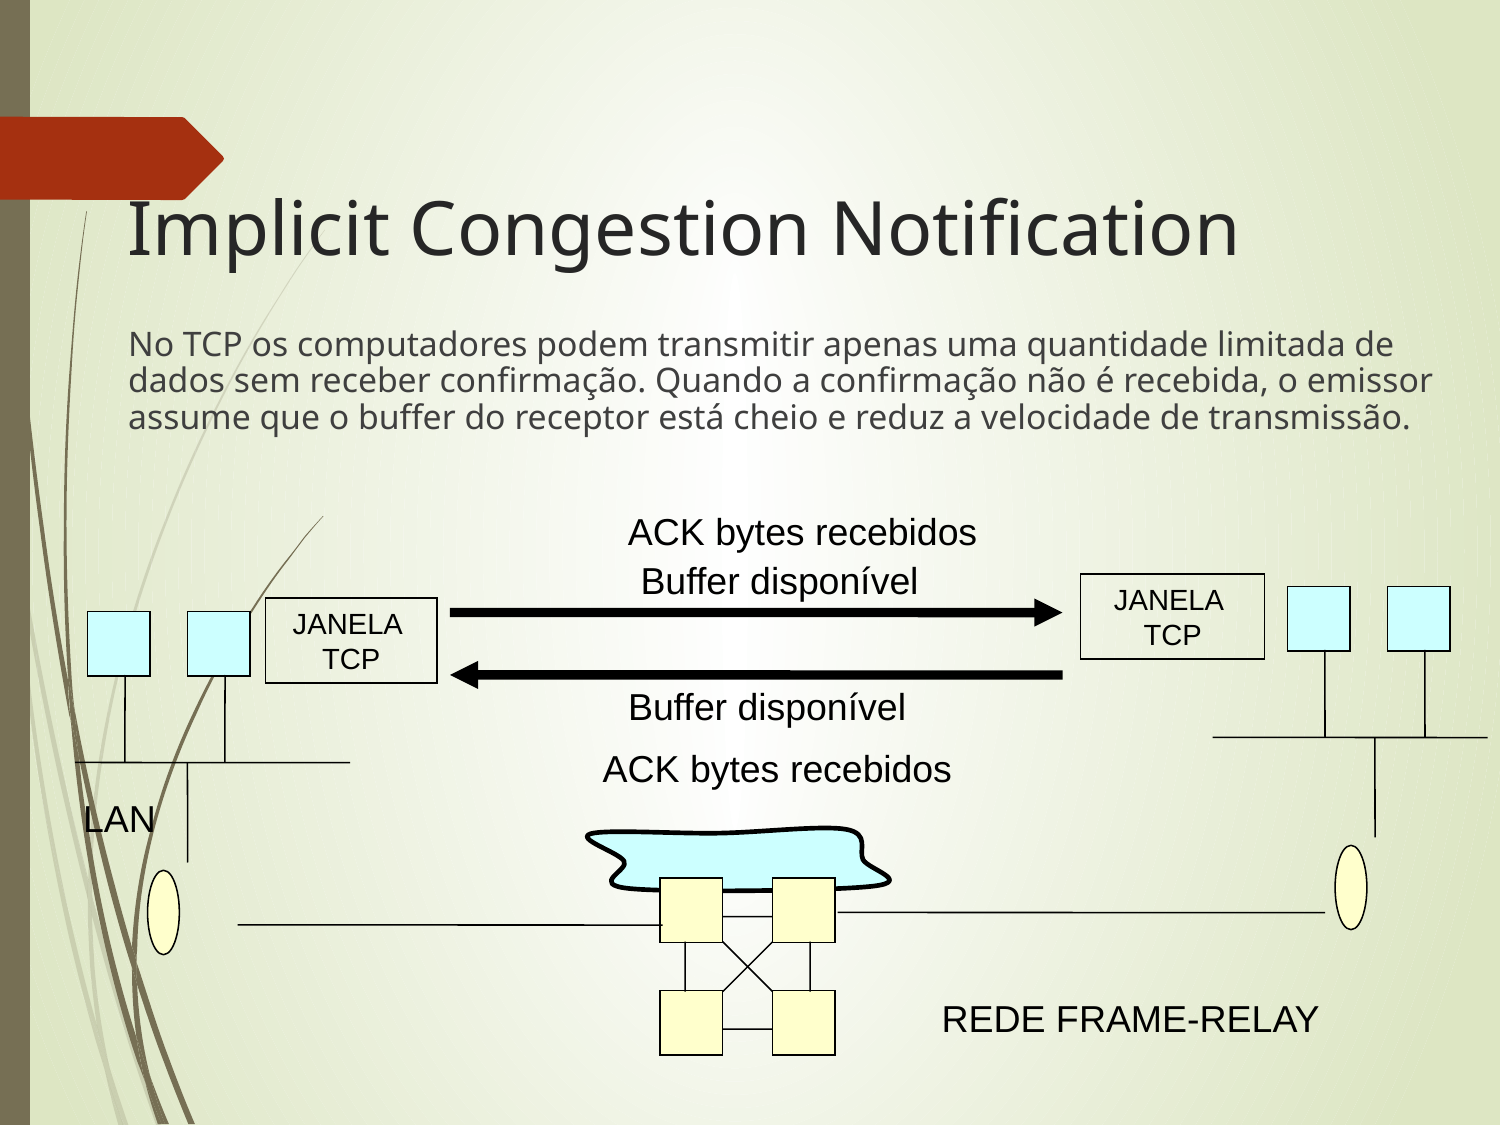

# Implicit Congestion Notification
No TCP os computadores podem transmitir apenas uma quantidade limitada de dados sem receber confirmação. Quando a confirmação não é recebida, o emissor assume que o buffer do receptor está cheio e reduz a velocidade de transmissão.
ACK bytes recebidos
Buffer disponível
JANELA
TCP
JANELA
TCP
Buffer disponível
ACK bytes recebidos
LAN
REDE FRAME-RELAY